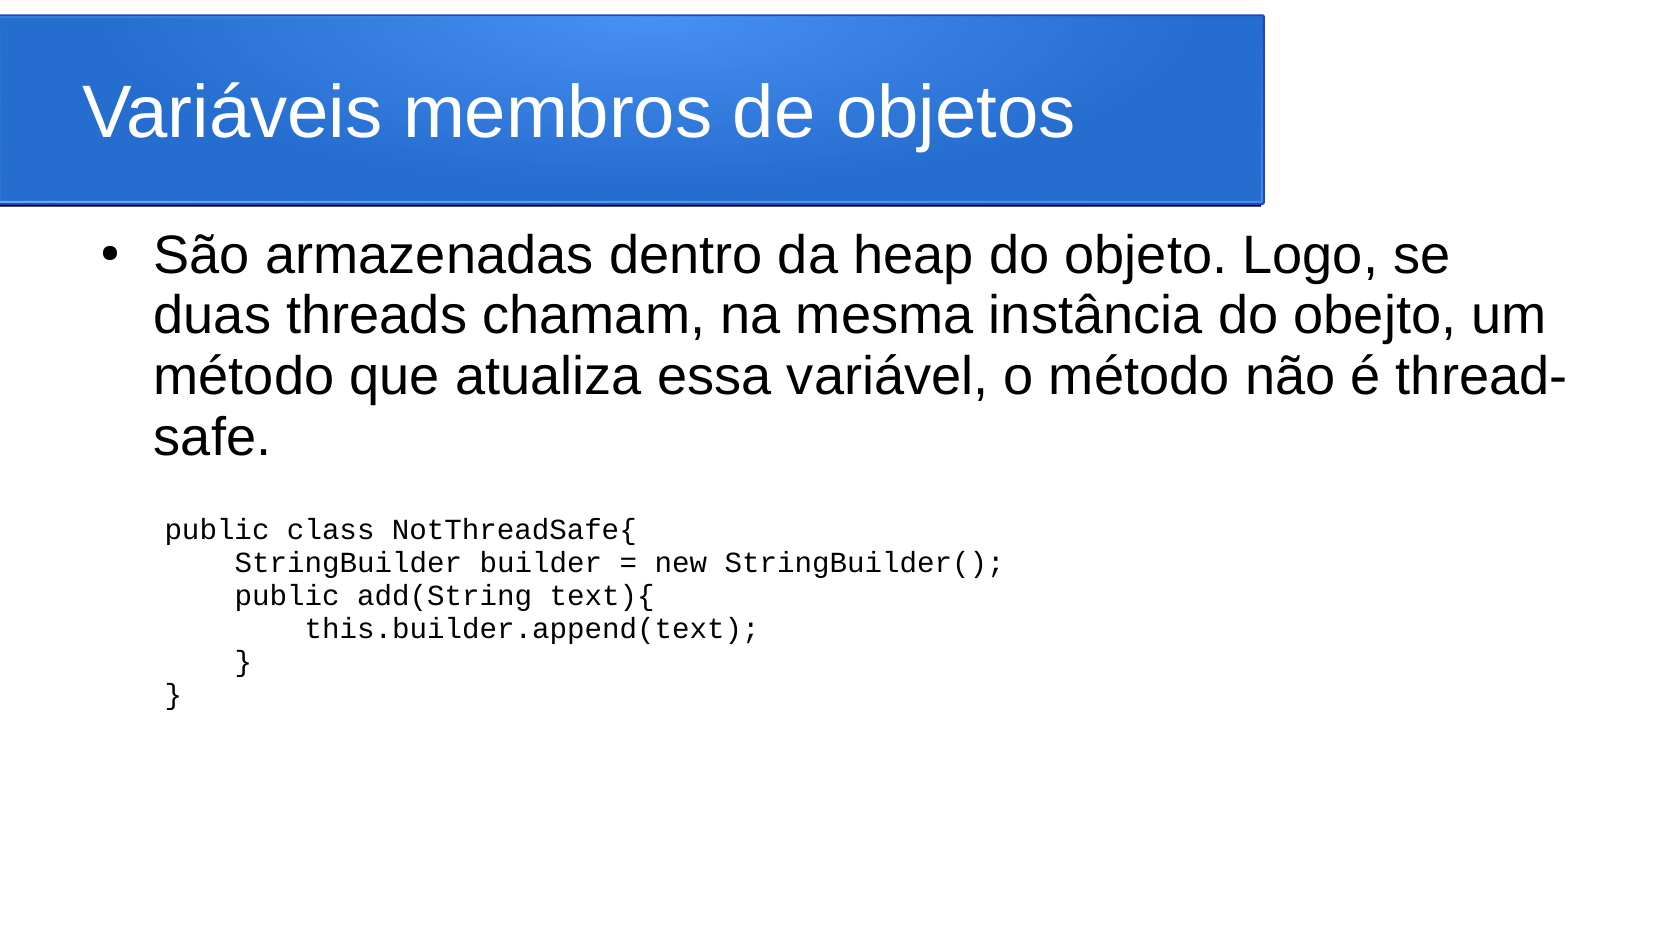

# Variáveis membros de objetos
São armazenadas dentro da heap do objeto. Logo, se duas threads chamam, na mesma instância do obejto, um método que atualiza essa variável, o método não é thread-safe.
public class NotThreadSafe{
 StringBuilder builder = new StringBuilder();
 public add(String text){
 this.builder.append(text);
 }
}